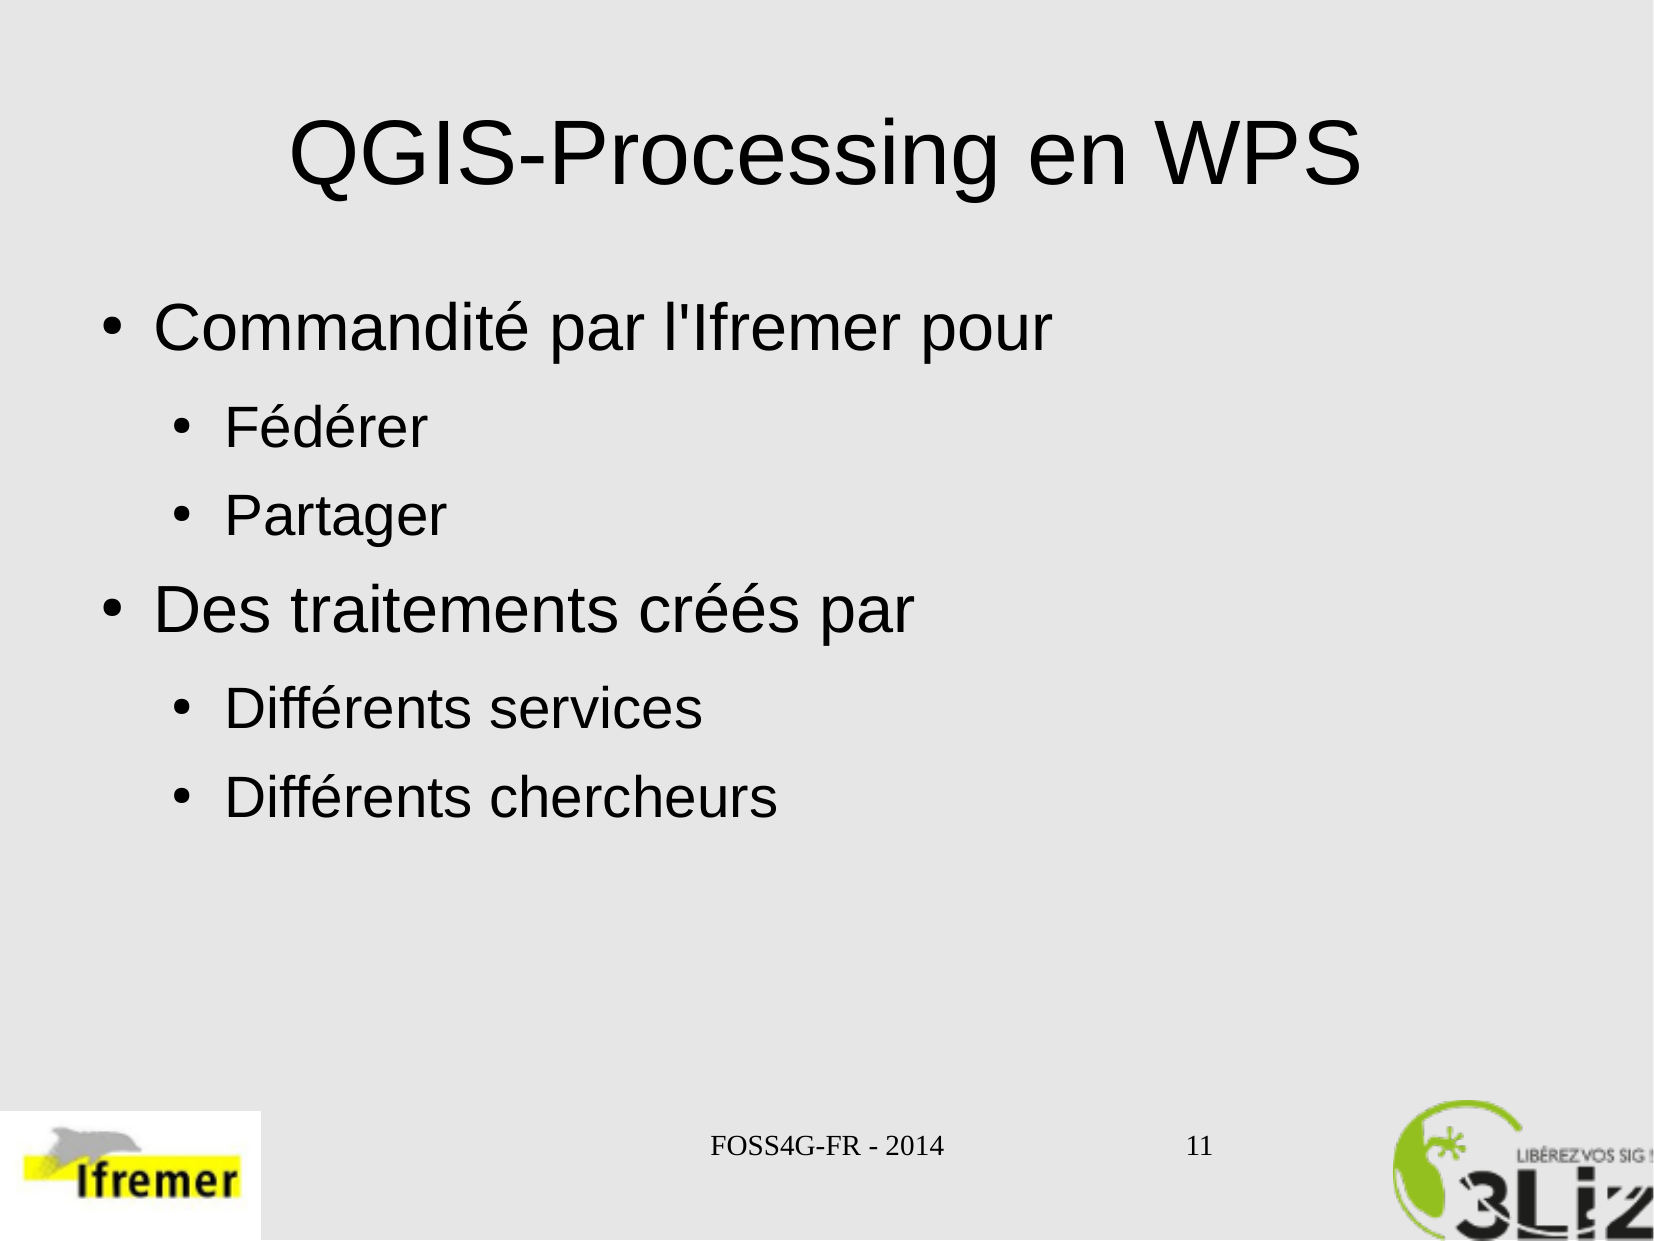

# QGIS-Processing en WPS
Commandité par l'Ifremer pour
Fédérer
Partager
Des traitements créés par
Différents services
Différents chercheurs
FOSS4G-FR - 2014
11